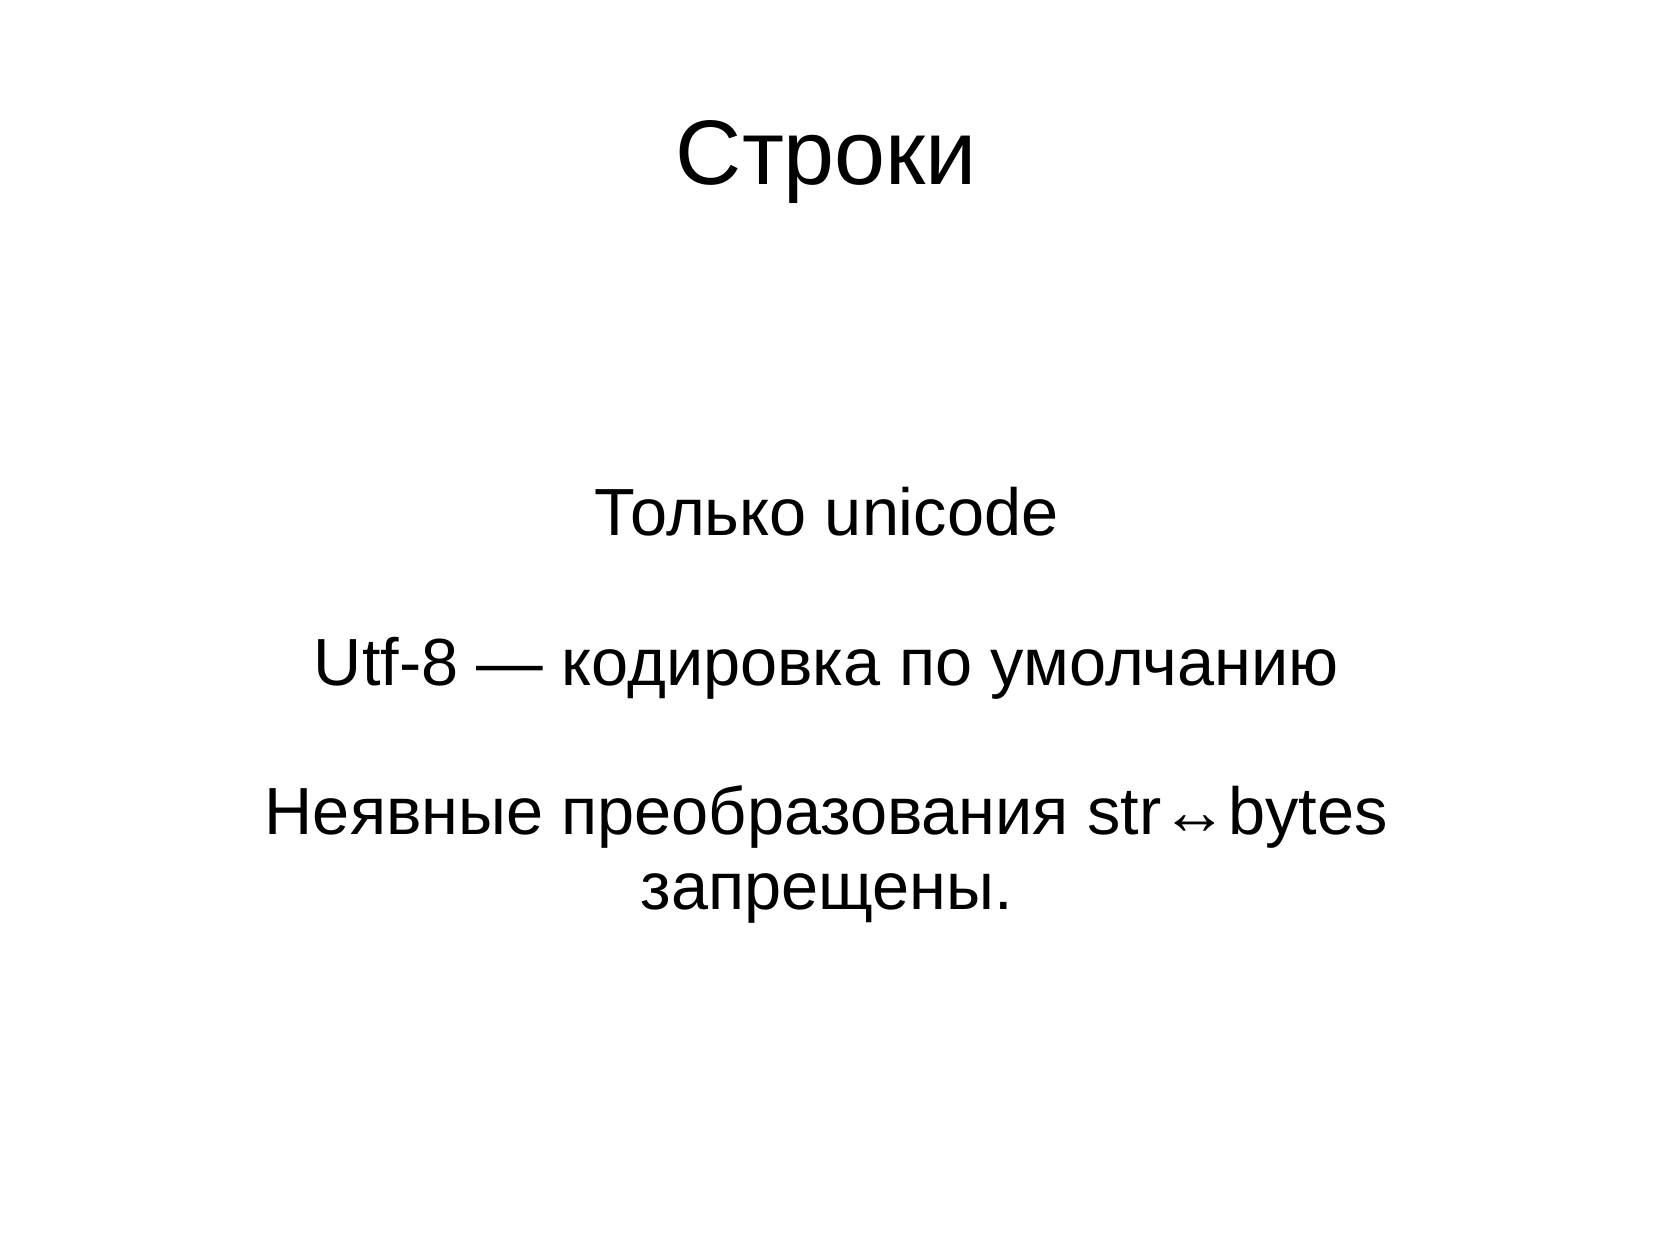

# Строки
Только unicode
Utf-8 — кодировка по умолчанию
Неявные преобразования str↔bytes запрещены.